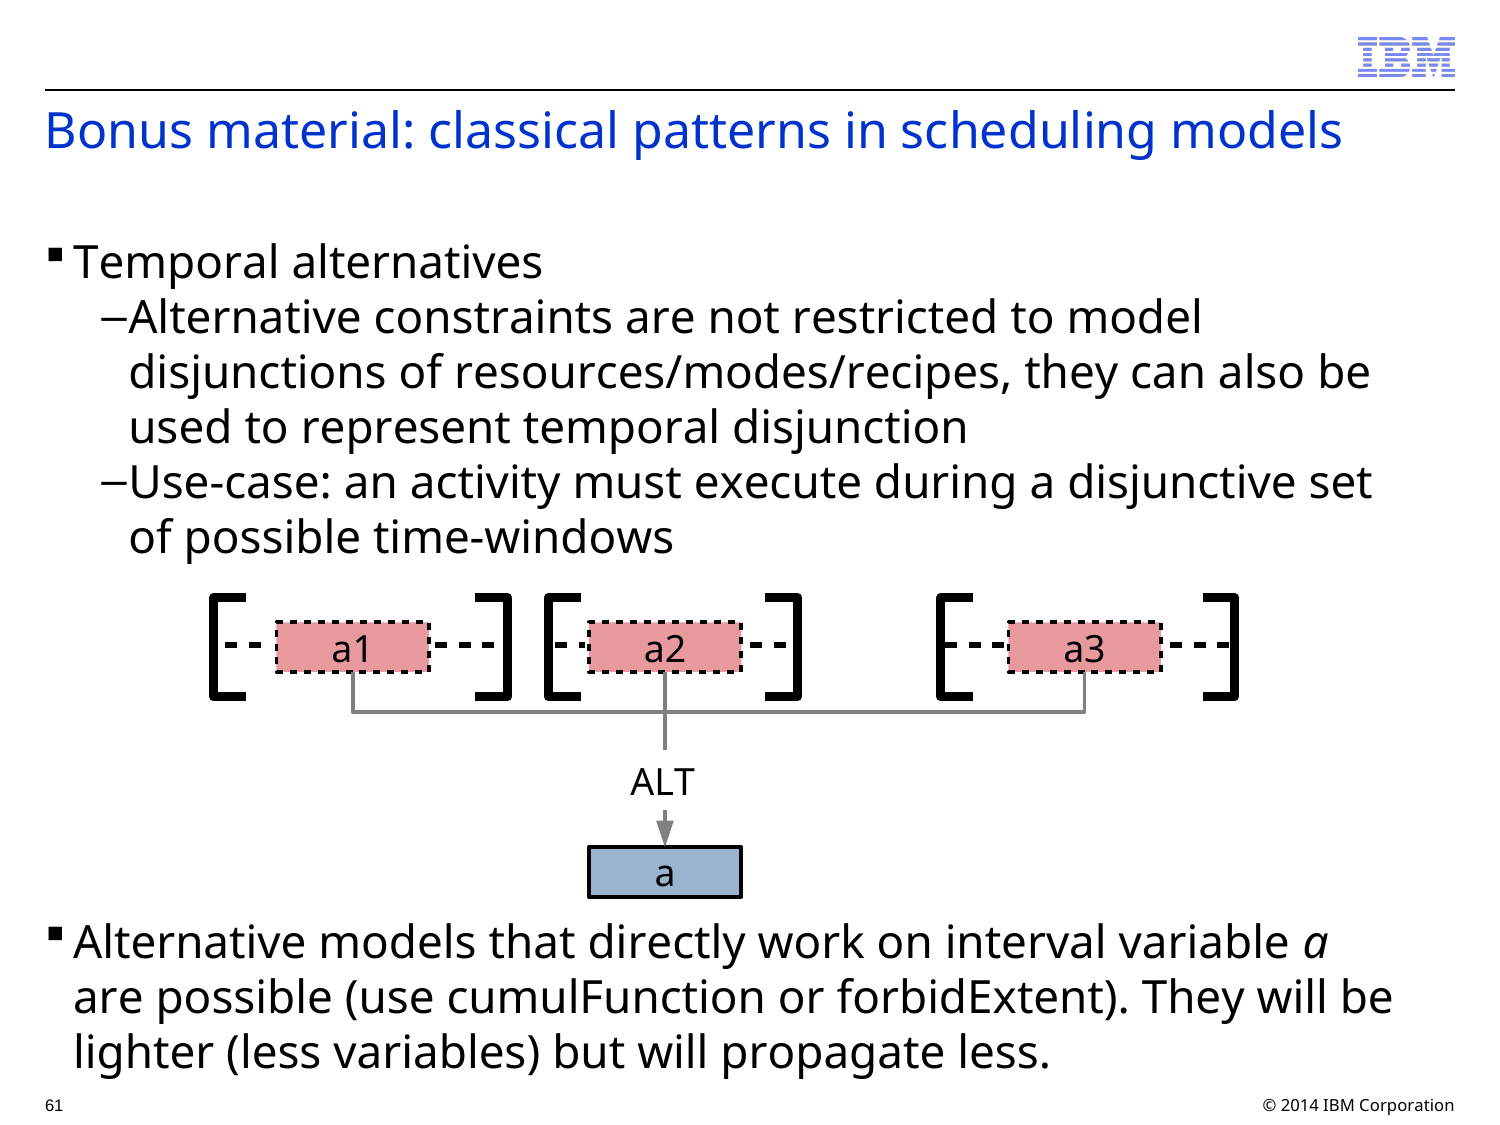

# Bonus material: classical patterns in scheduling models
Temporal alternatives
Alternative constraints are not restricted to model disjunctions of resources/modes/recipes, they can also be used to represent temporal disjunction
Use-case: an activity must execute during a disjunctive set of possible time-windows
Alternative models that directly work on interval variable a are possible (use cumulFunction or forbidExtent). They will be lighter (less variables) but will propagate less.
a1
a2
a3
ALT
a
61